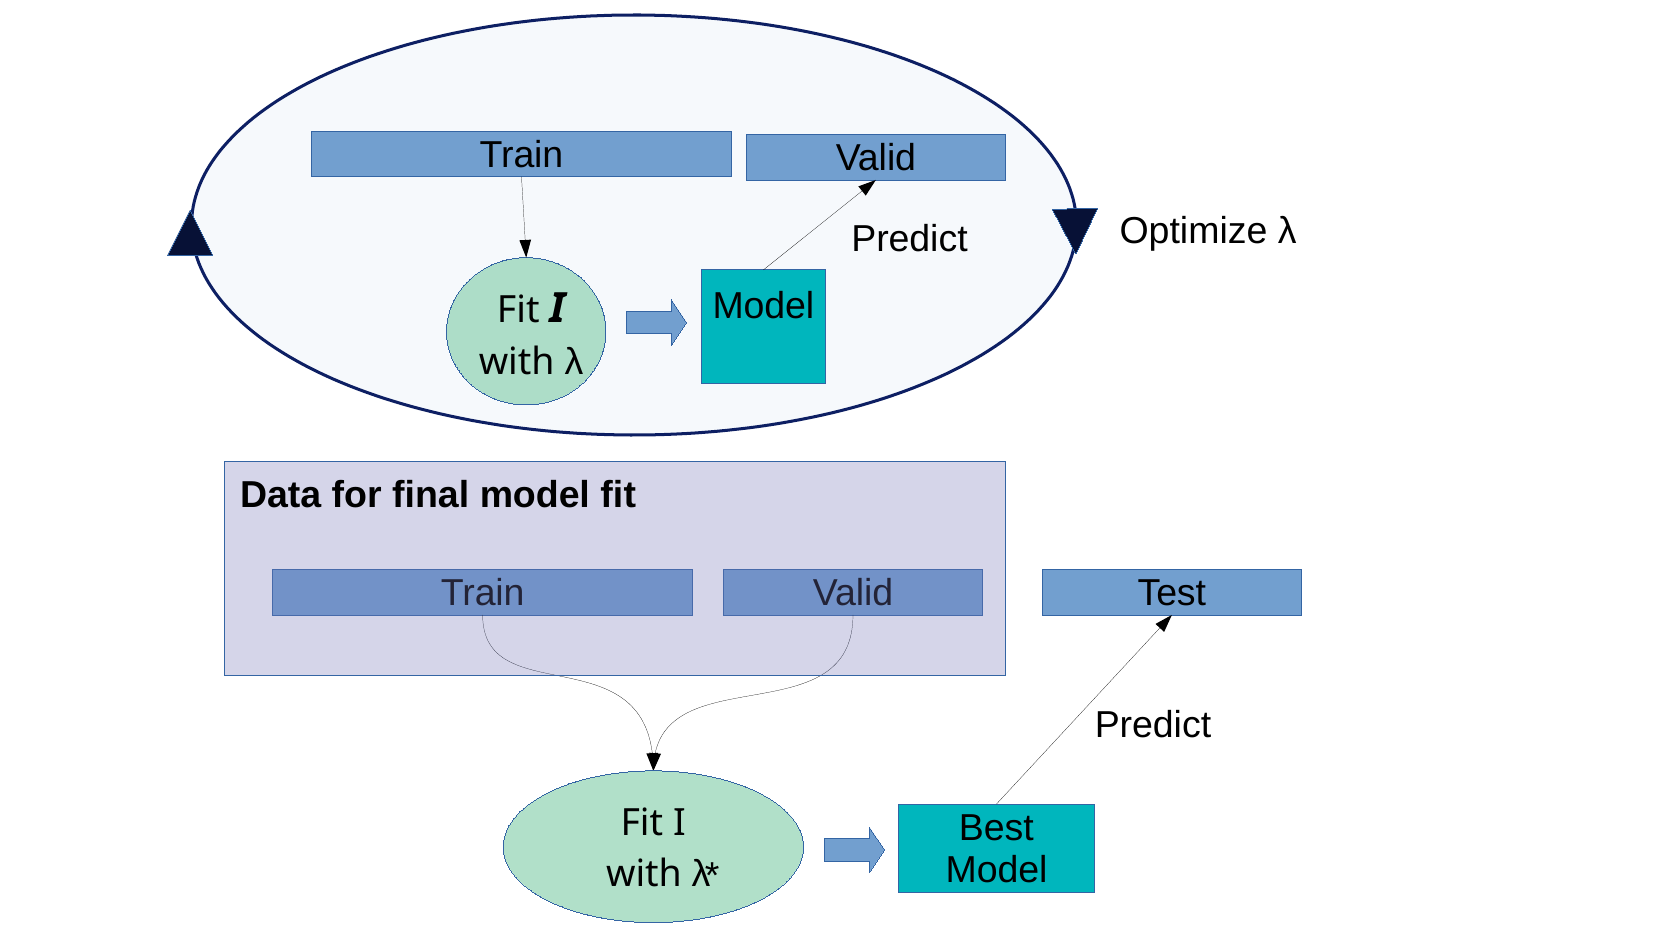

Train
Valid
Optimize λ
Predict
 Fit I
 with λ
Model
Data for final model fit
Train
Valid
Test
Predict
Fit I
 with λ
Best
Model
*